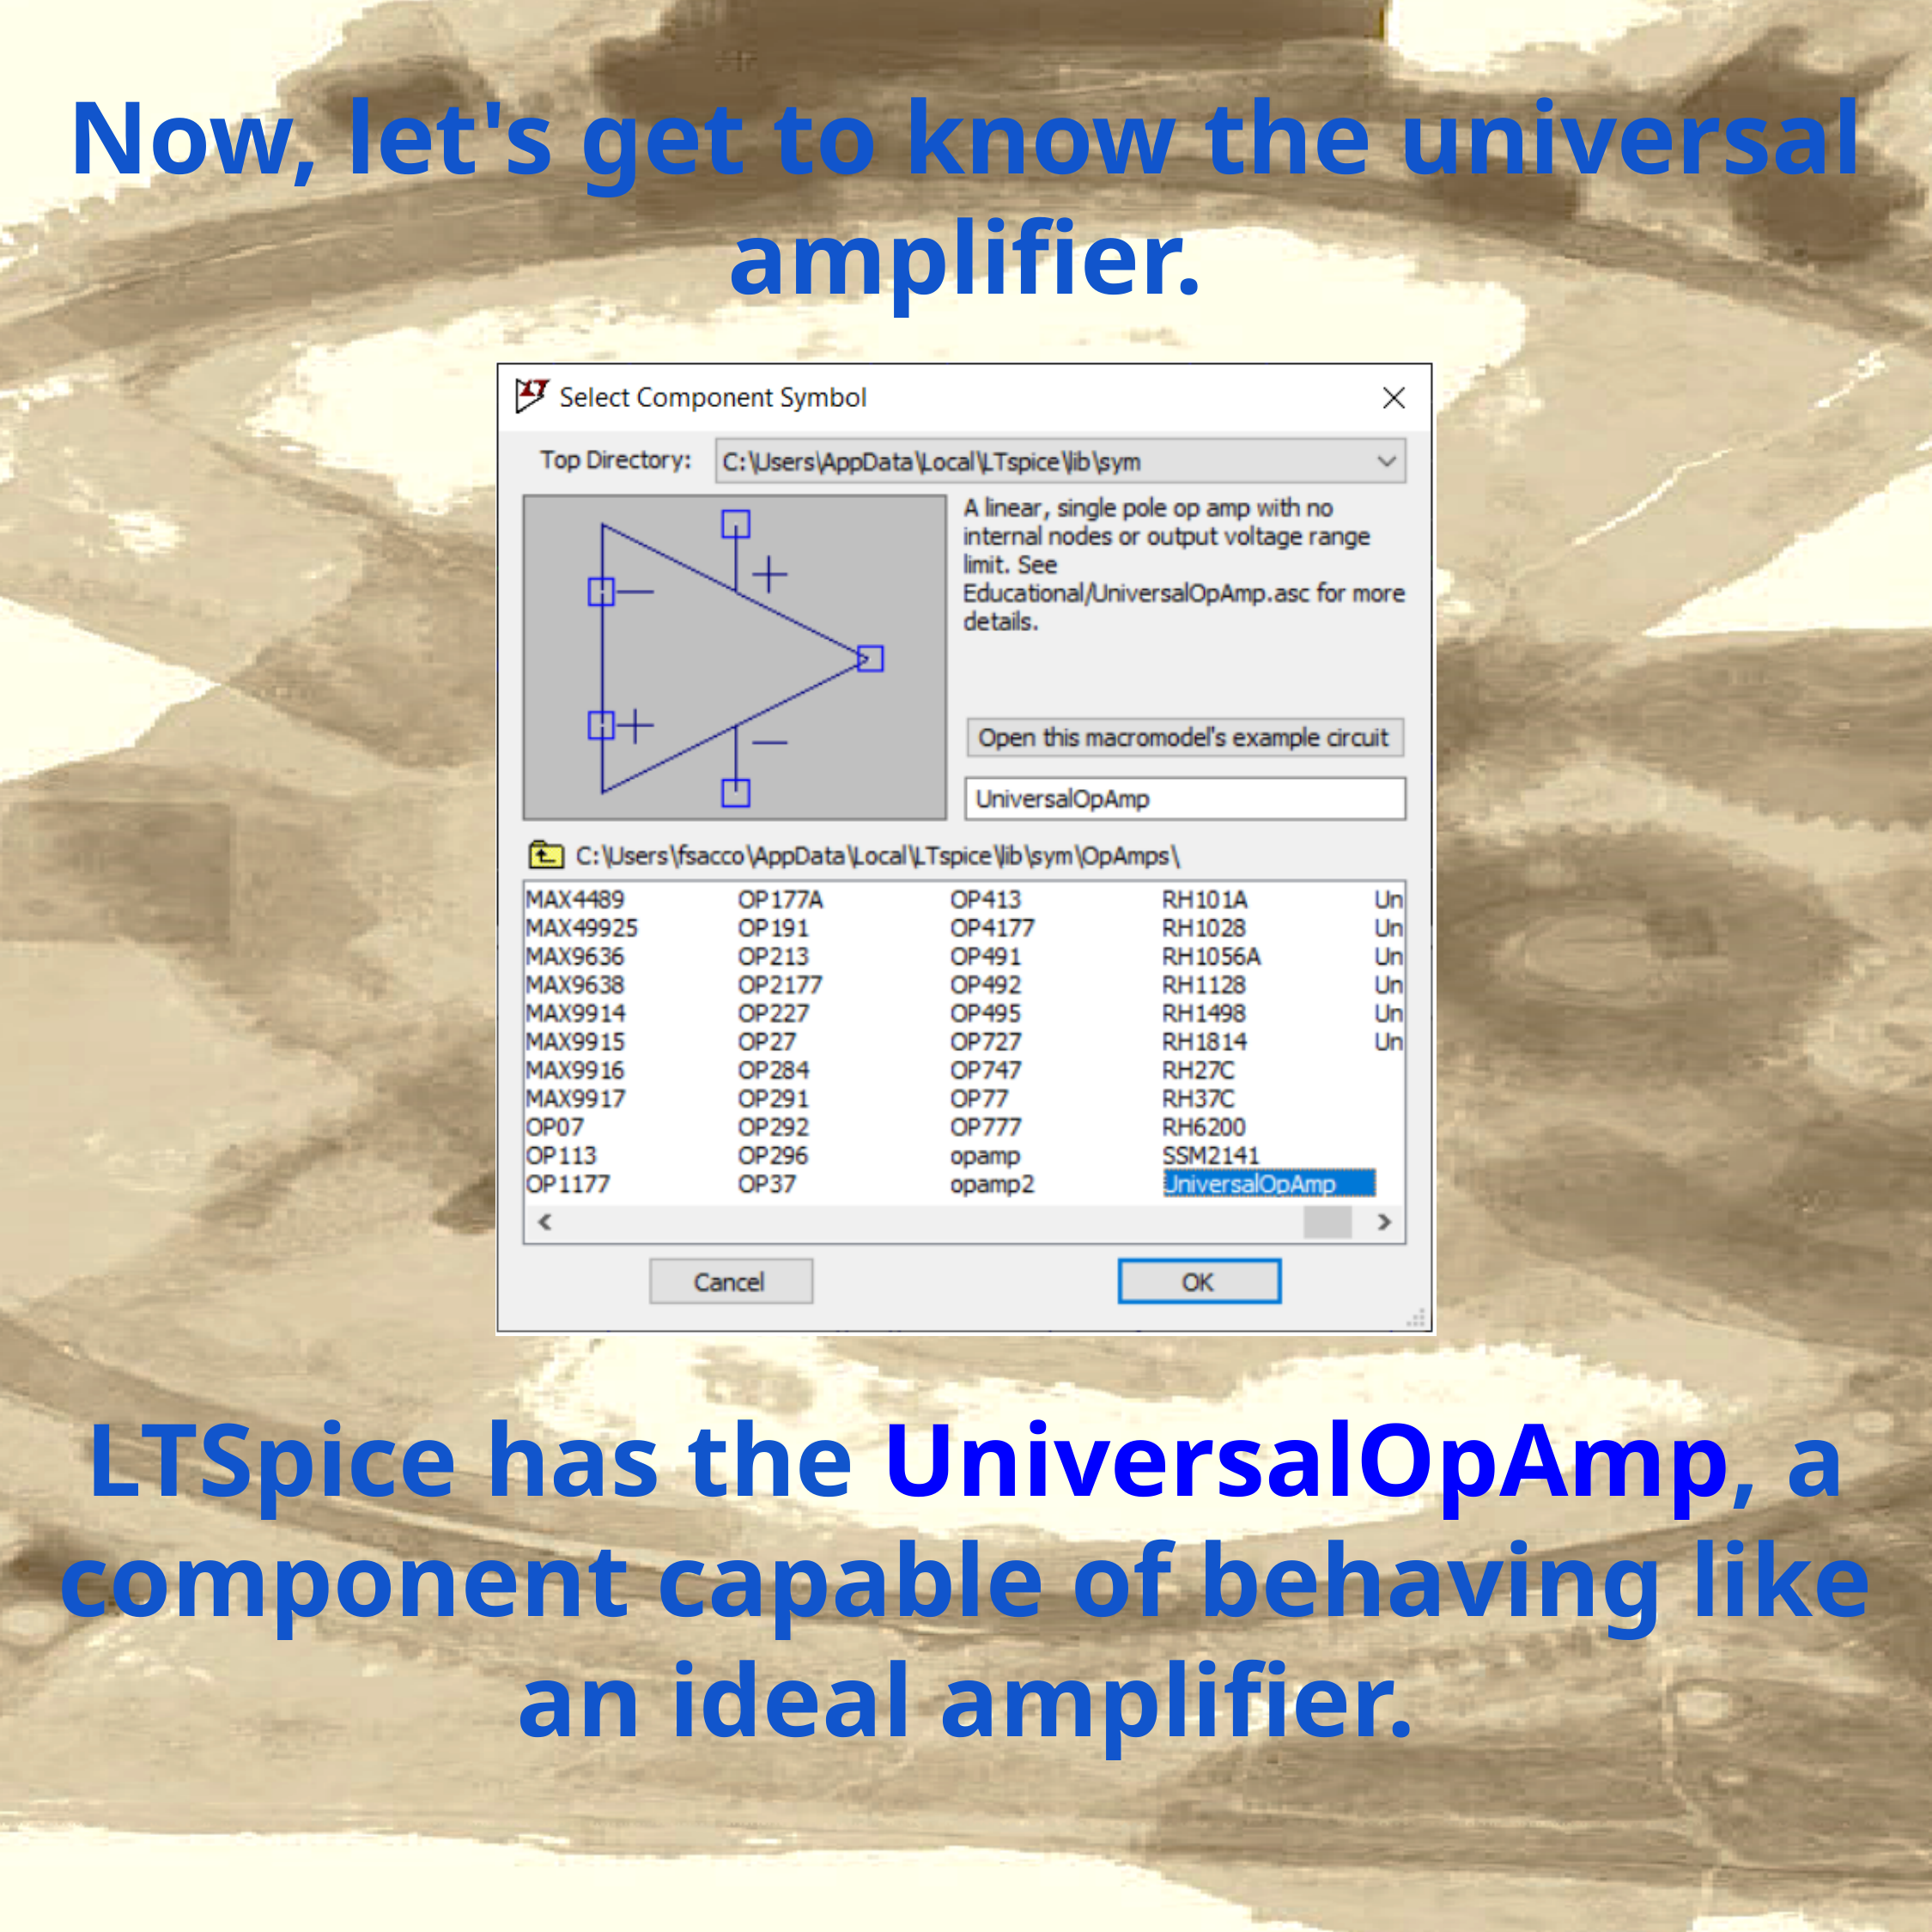

Now, let's get to know the universal amplifier.
LTSpice has the UniversalOpAmp, a component capable of behaving like an ideal amplifier.